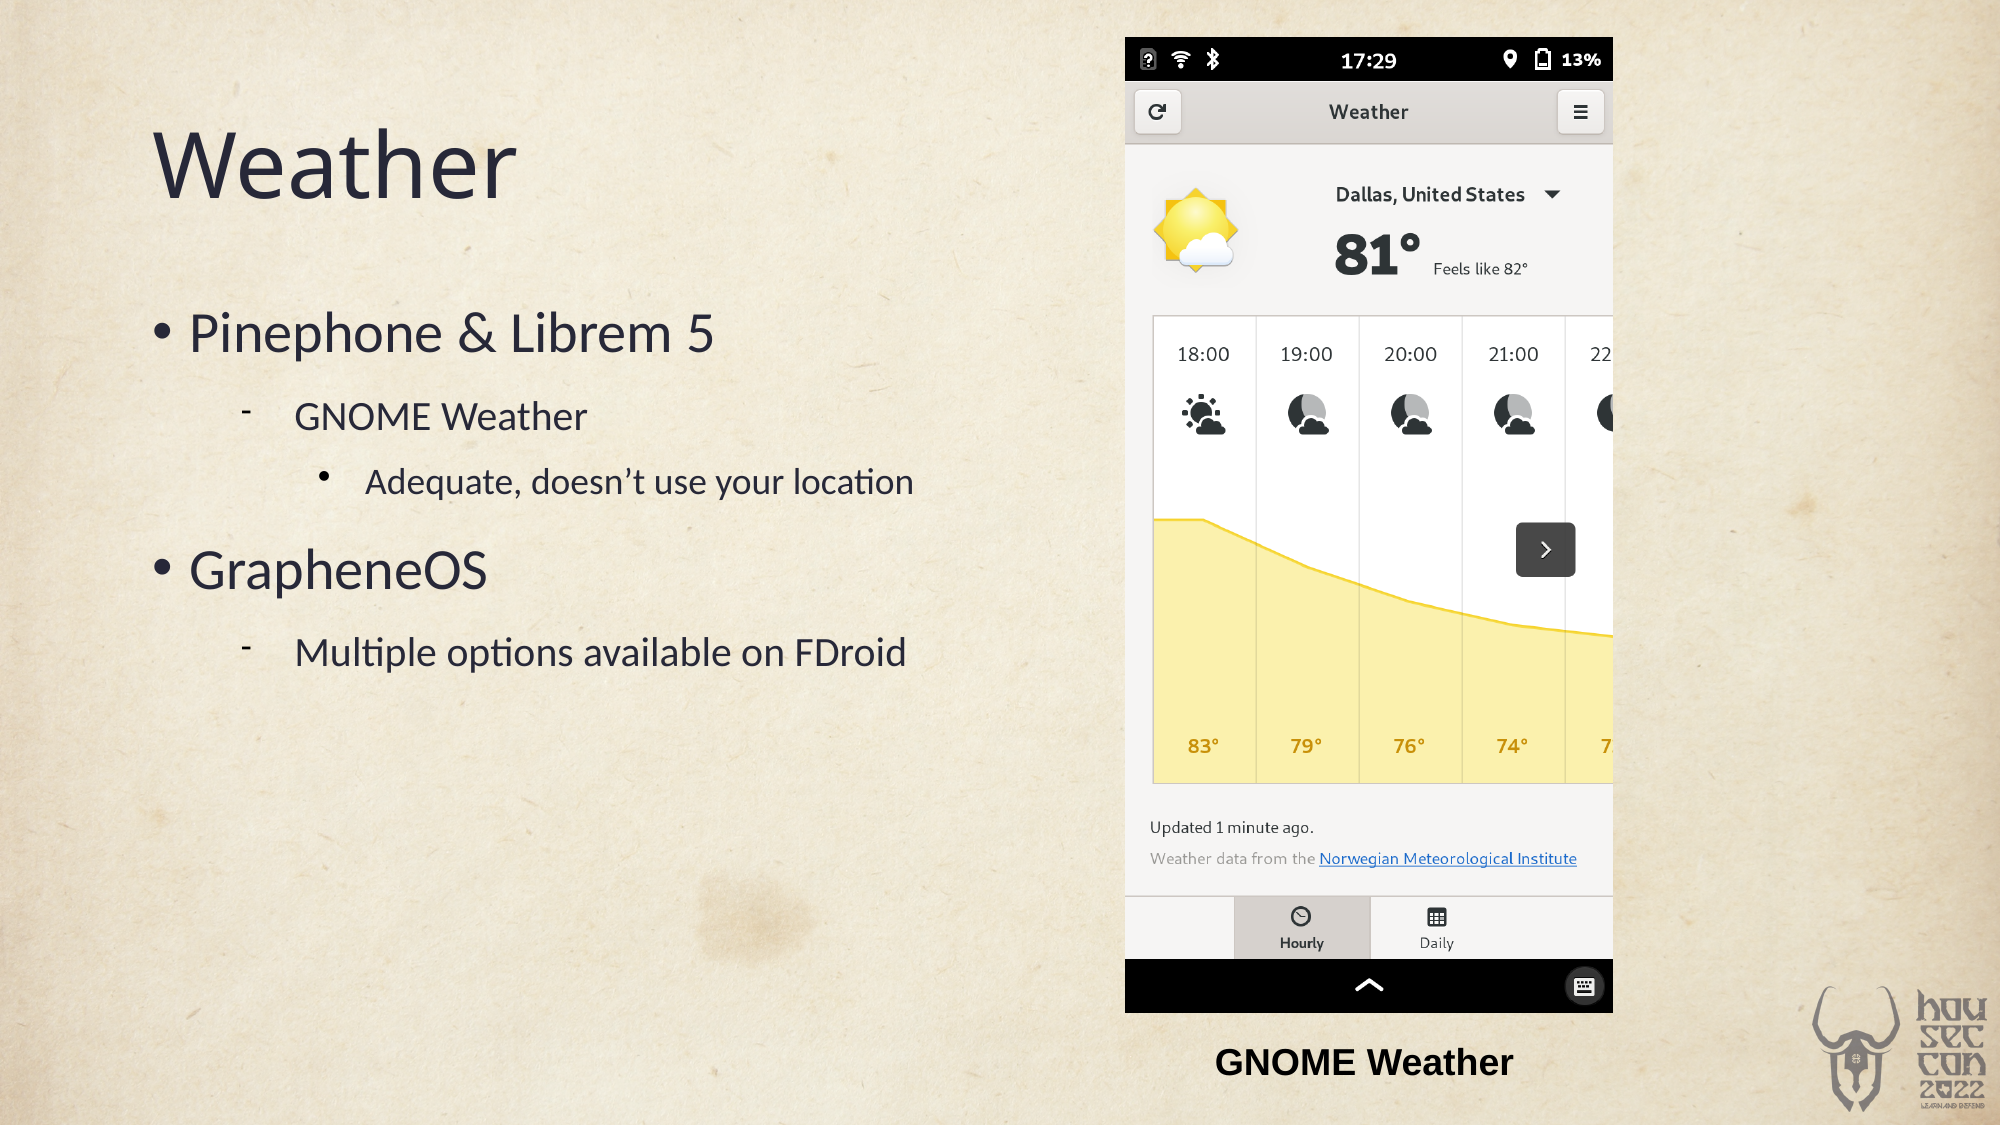

Weather
Pinephone & Librem 5
GNOME Weather
Adequate, doesn’t use your location
GrapheneOS
Multiple options available on FDroid
GNOME Weather